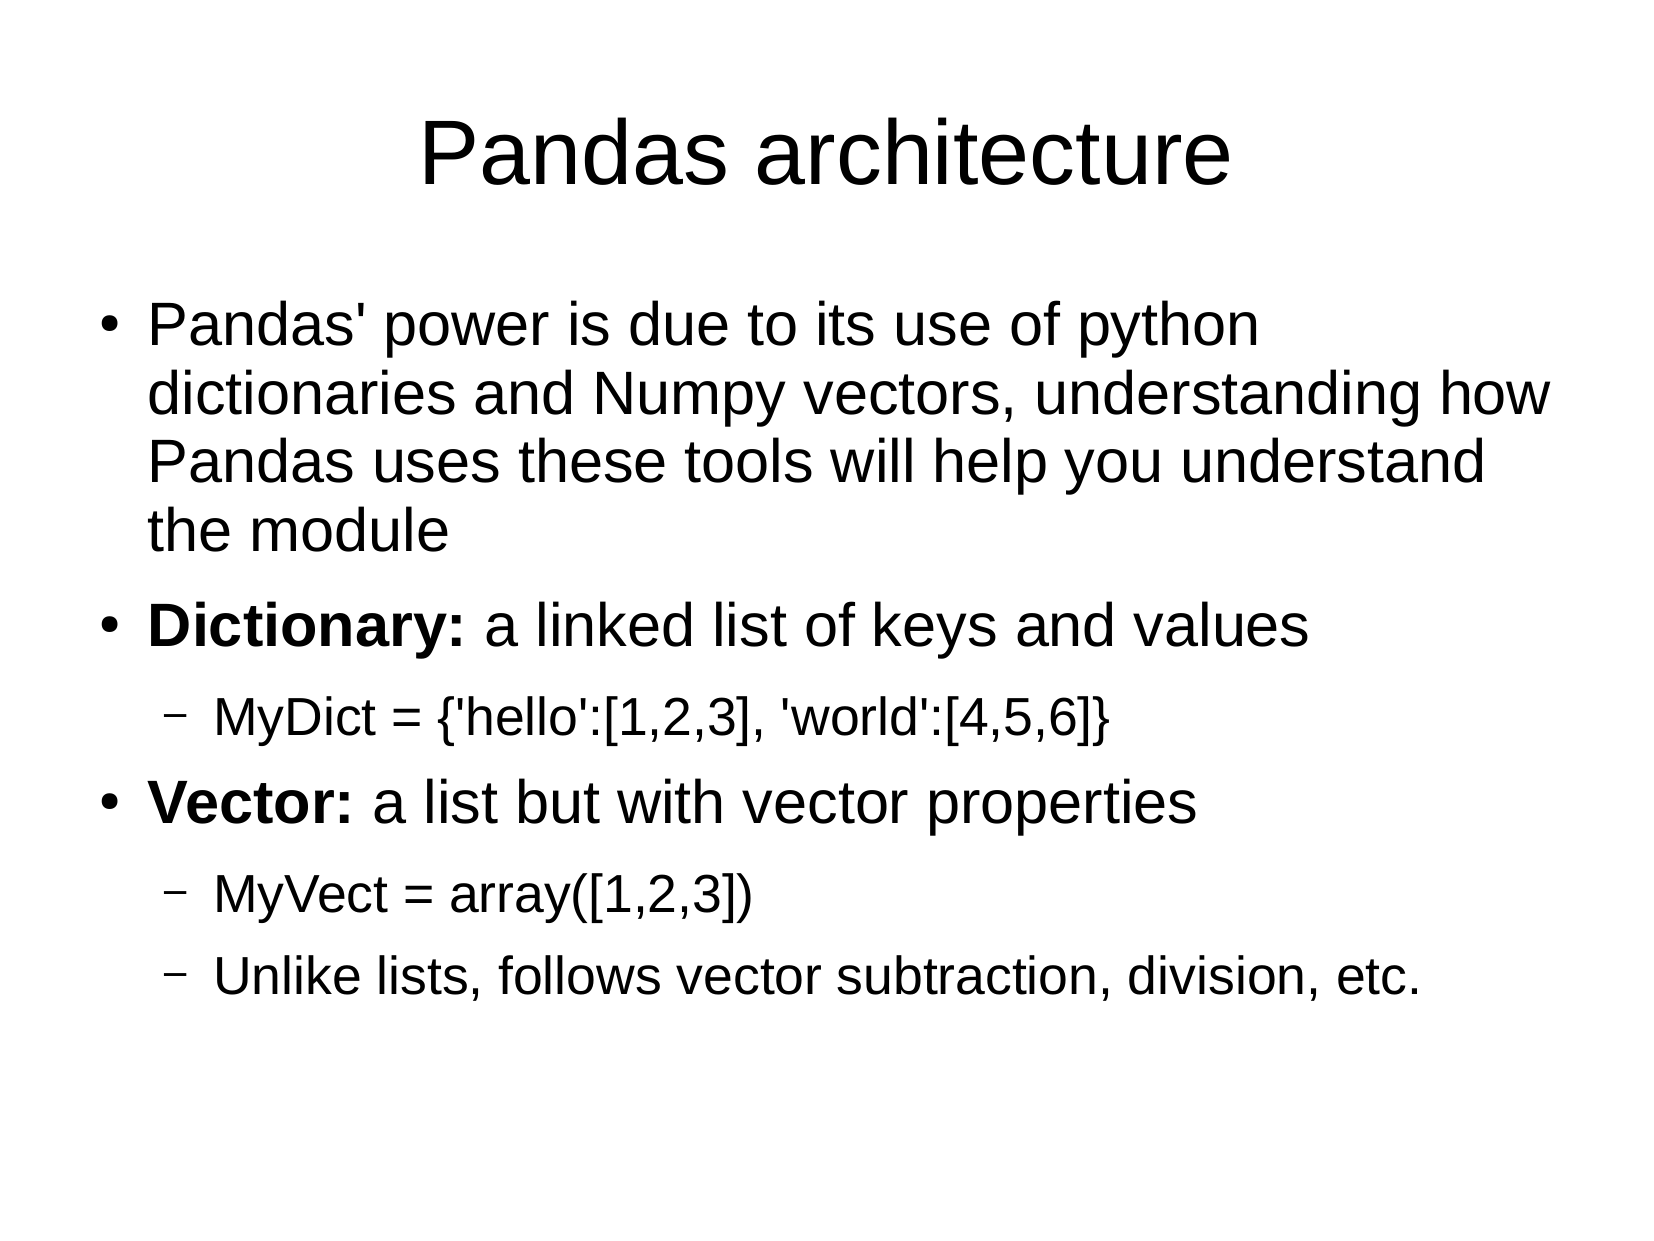

# Pandas architecture
Pandas' power is due to its use of python dictionaries and Numpy vectors, understanding how Pandas uses these tools will help you understand the module
Dictionary: a linked list of keys and values
MyDict = {'hello':[1,2,3], 'world':[4,5,6]}
Vector: a list but with vector properties
MyVect = array([1,2,3])
Unlike lists, follows vector subtraction, division, etc.